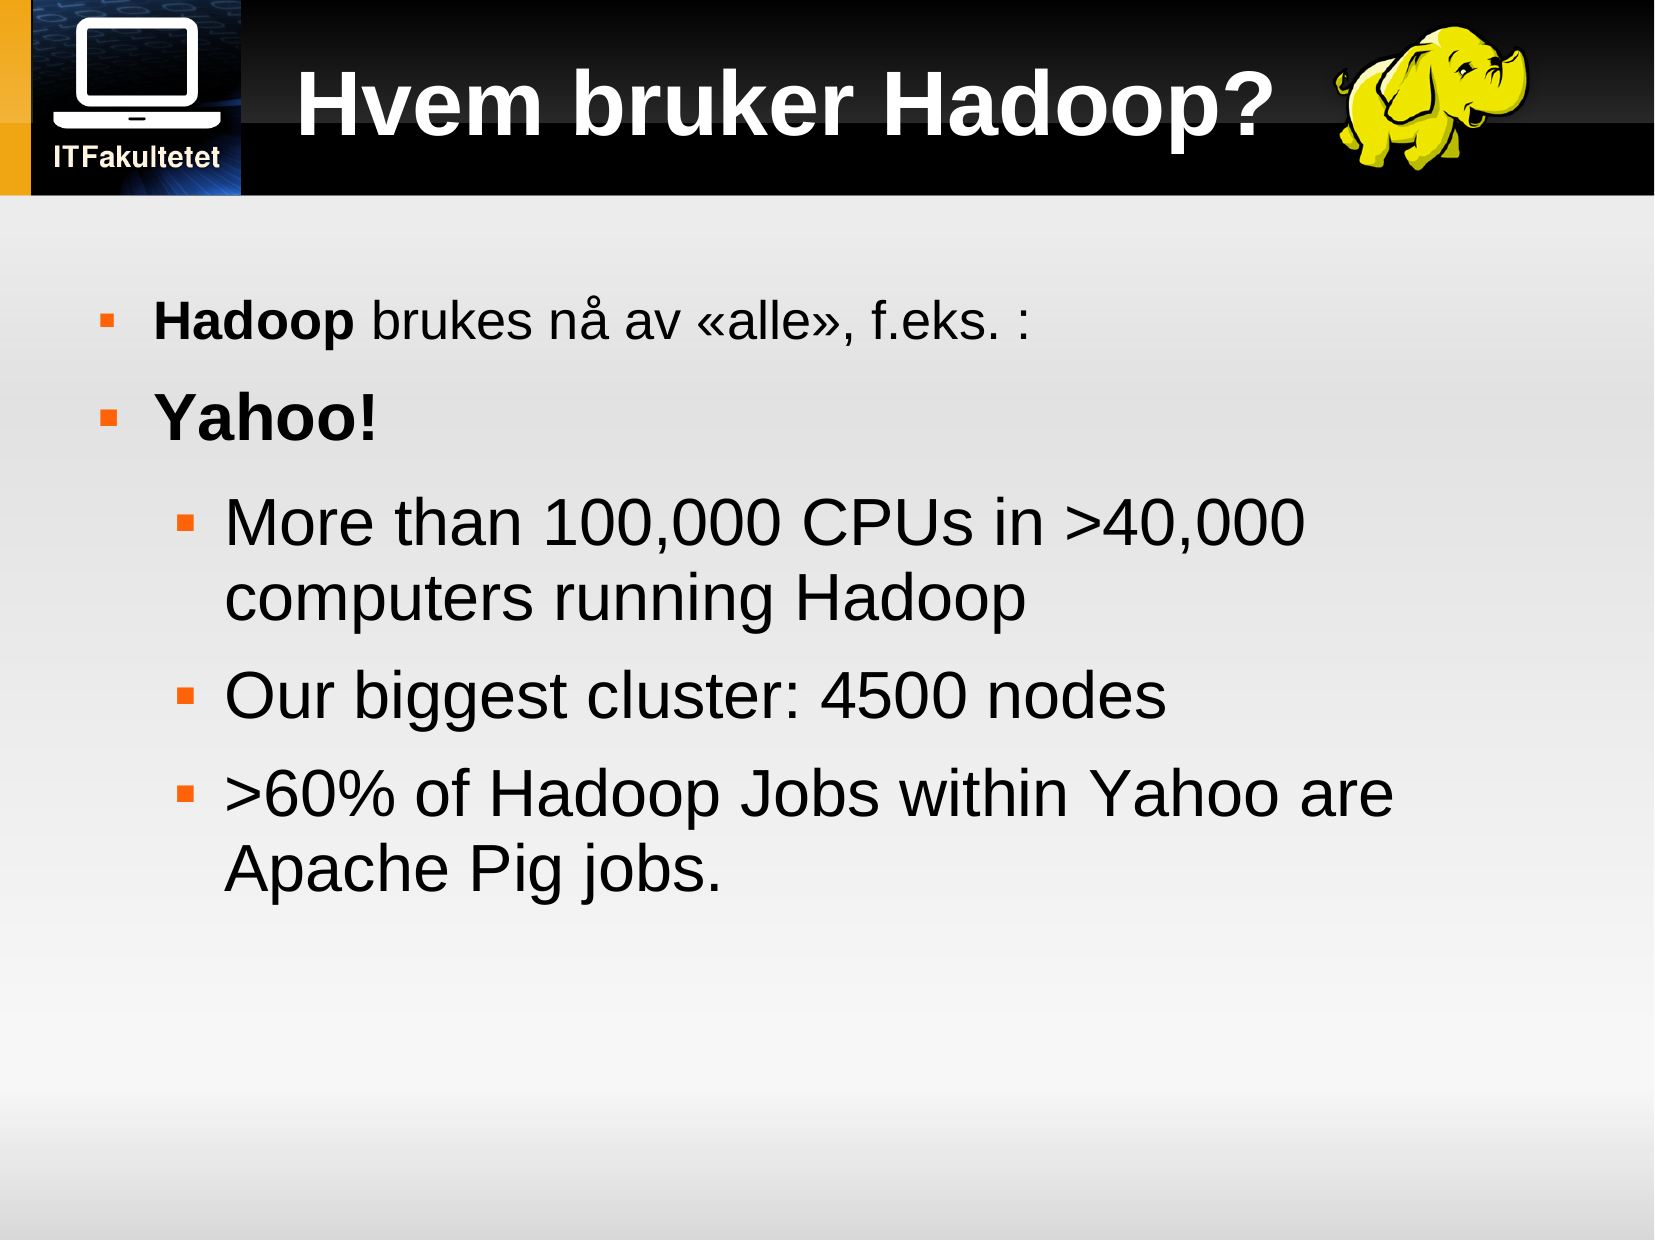

Hvem bruker Hadoop?
Hadoop brukes nå av «alle», f.eks. :

Yahoo!

More than 100,000 CPUs in >40,000

computers running Hadoop
Our biggest cluster: 4500 nodes

>60% of Hadoop Jobs within Yahoo are

Apache Pig jobs.